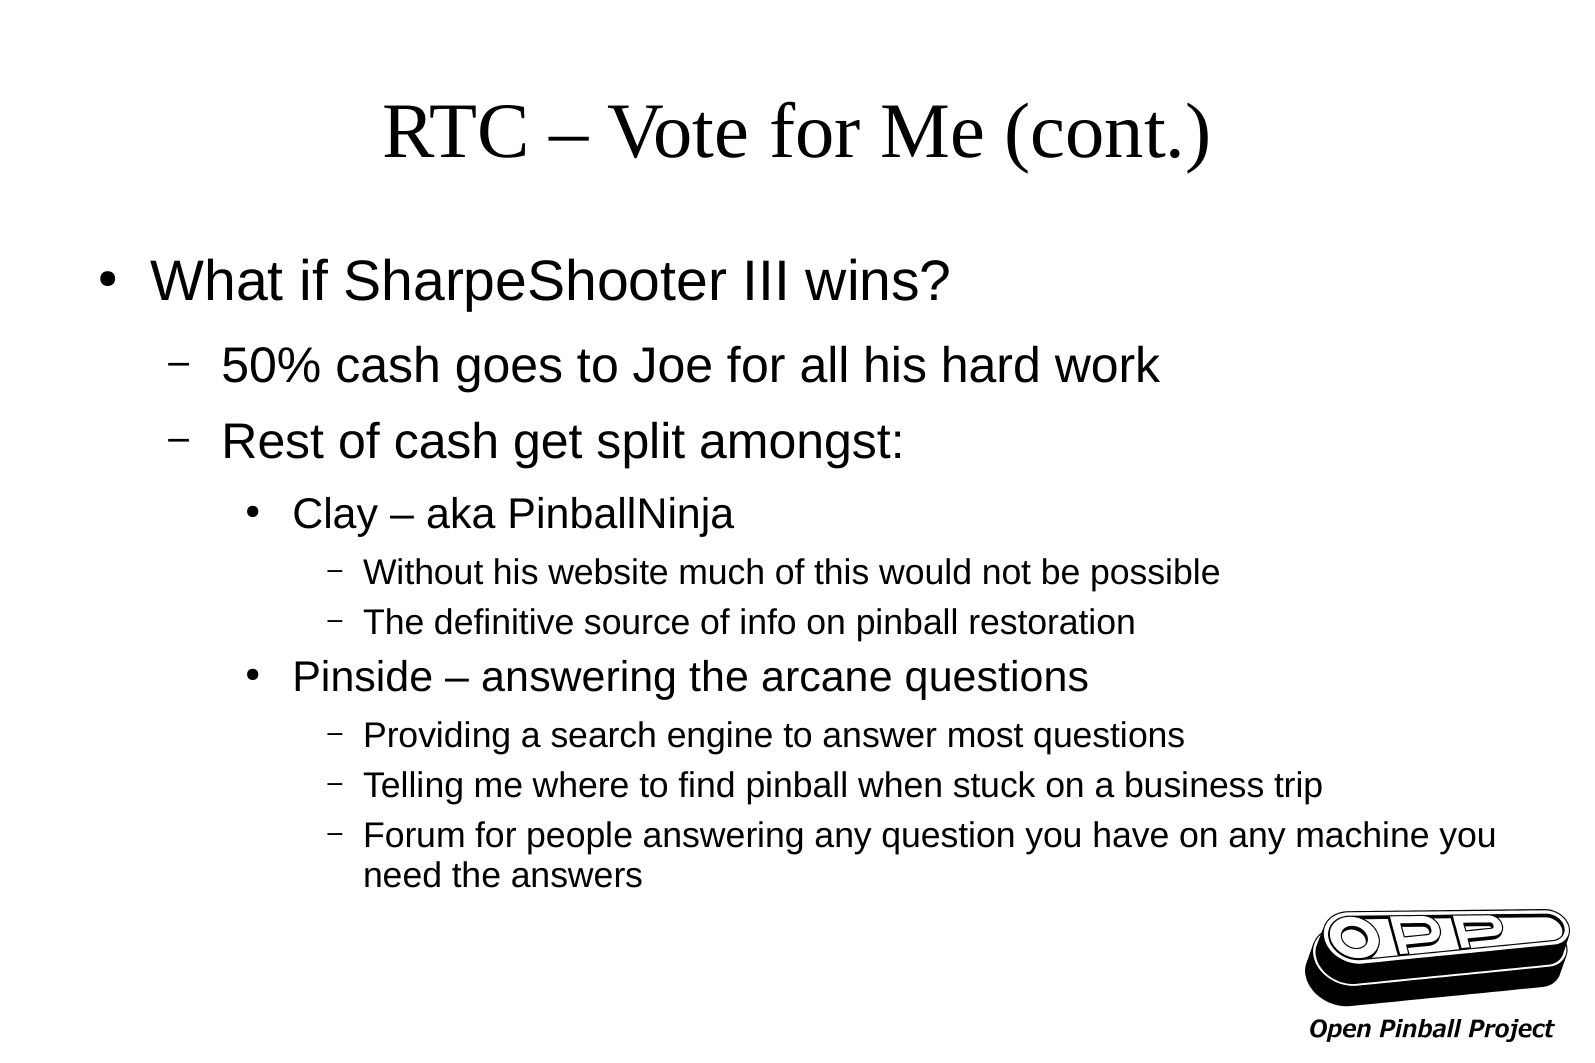

# RTC – Vote for Me (cont.)
What if SharpeShooter III wins?
50% cash goes to Joe for all his hard work
Rest of cash get split amongst:
Clay – aka PinballNinja
Without his website much of this would not be possible
The definitive source of info on pinball restoration
Pinside – answering the arcane questions
Providing a search engine to answer most questions
Telling me where to find pinball when stuck on a business trip
Forum for people answering any question you have on any machine you need the answers